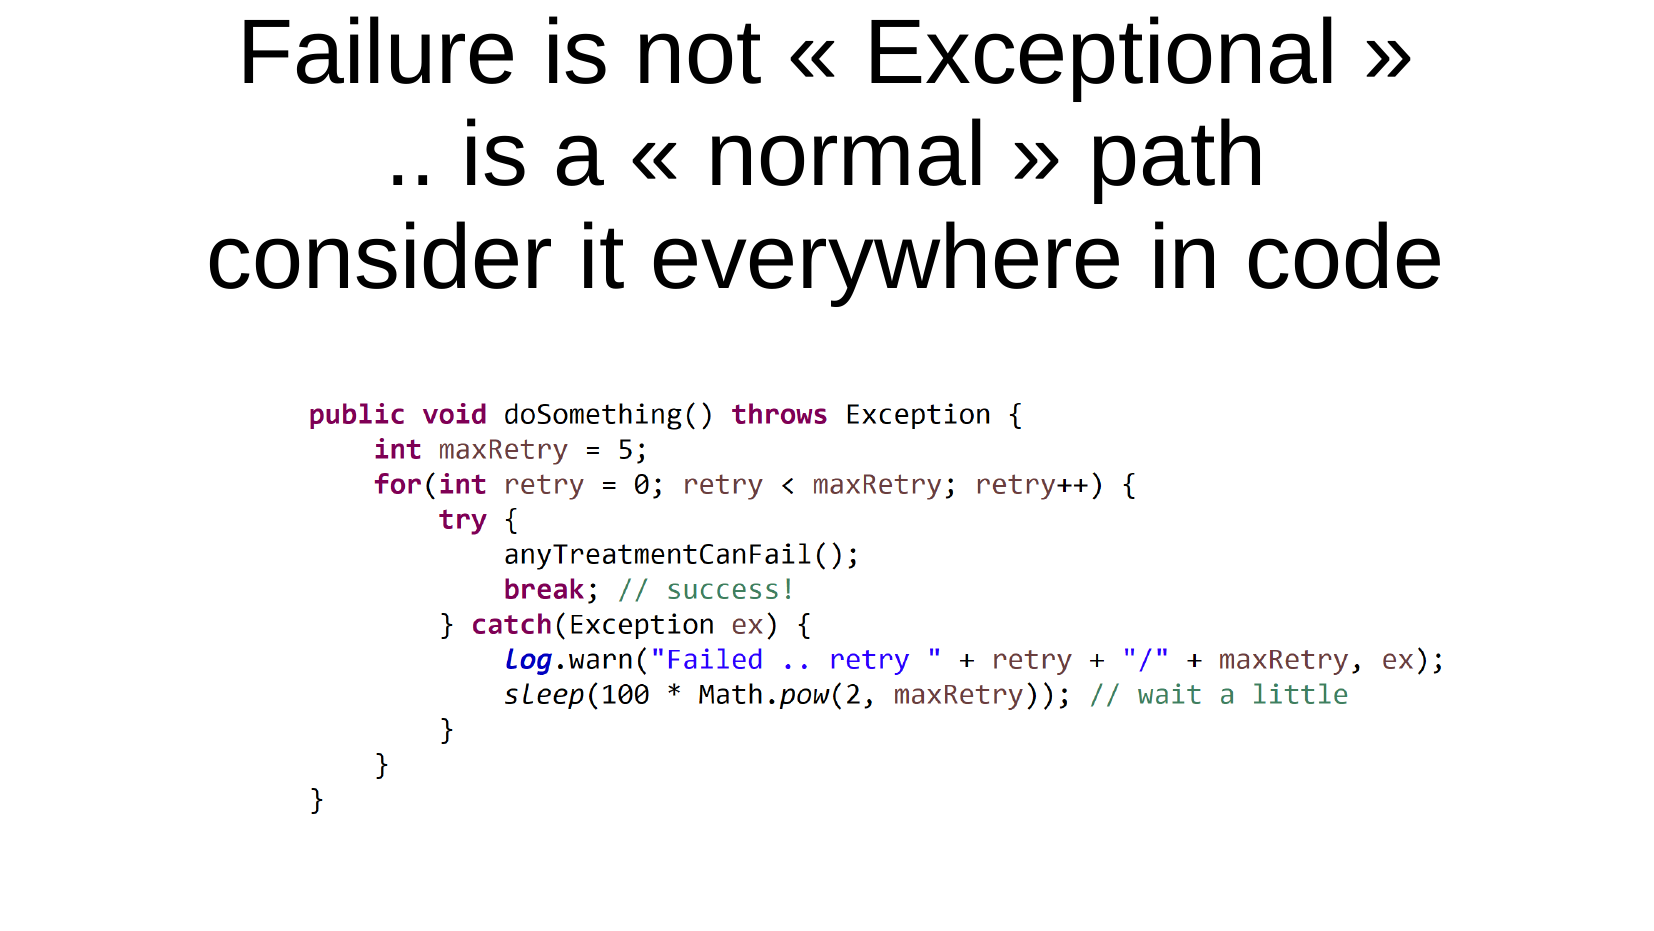

# Failure is not « Exceptional » .. is a « normal » path consider it everywhere in code